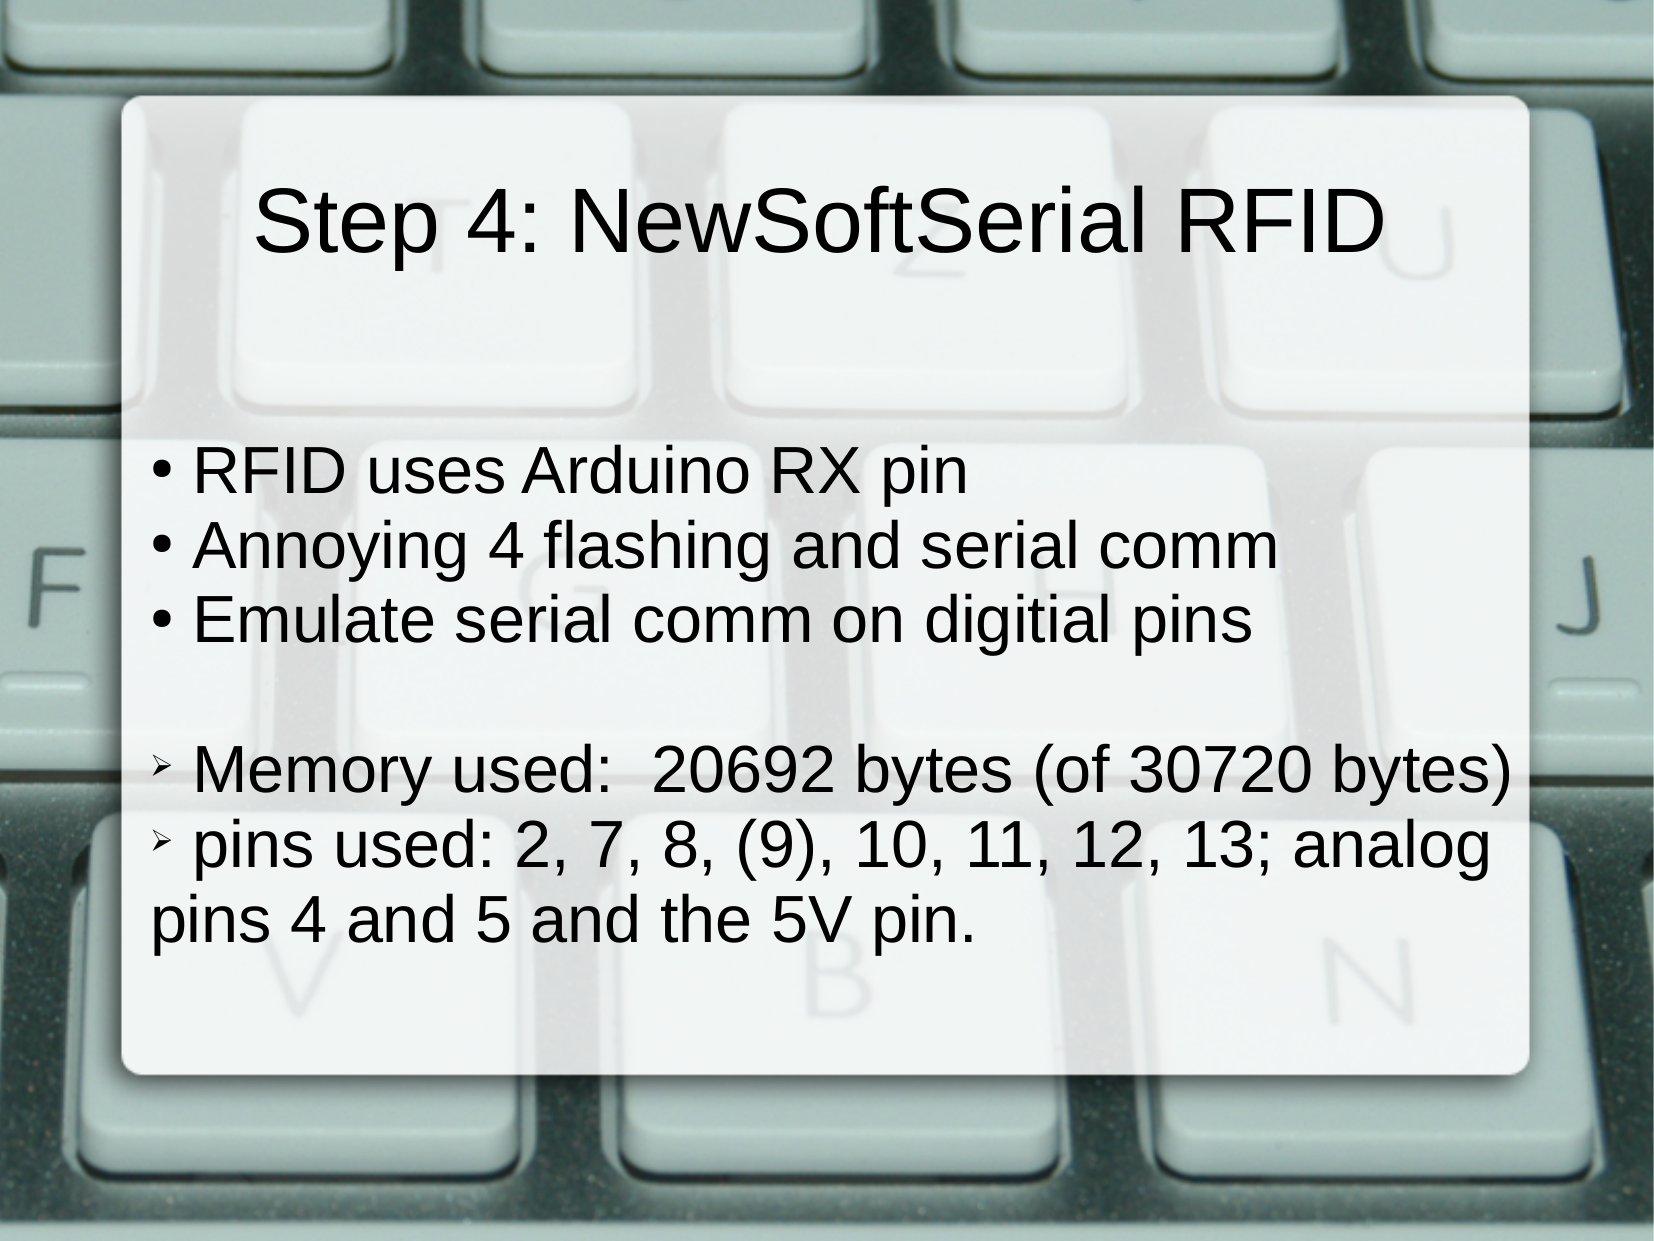

# Step 4: NewSoftSerial RFID
 RFID uses Arduino RX pin
 Annoying 4 flashing and serial comm
 Emulate serial comm on digitial pins
 Memory used: 20692 bytes (of 30720 bytes)
 pins used: 2, 7, 8, (9), 10, 11, 12, 13; analog pins 4 and 5 and the 5V pin.